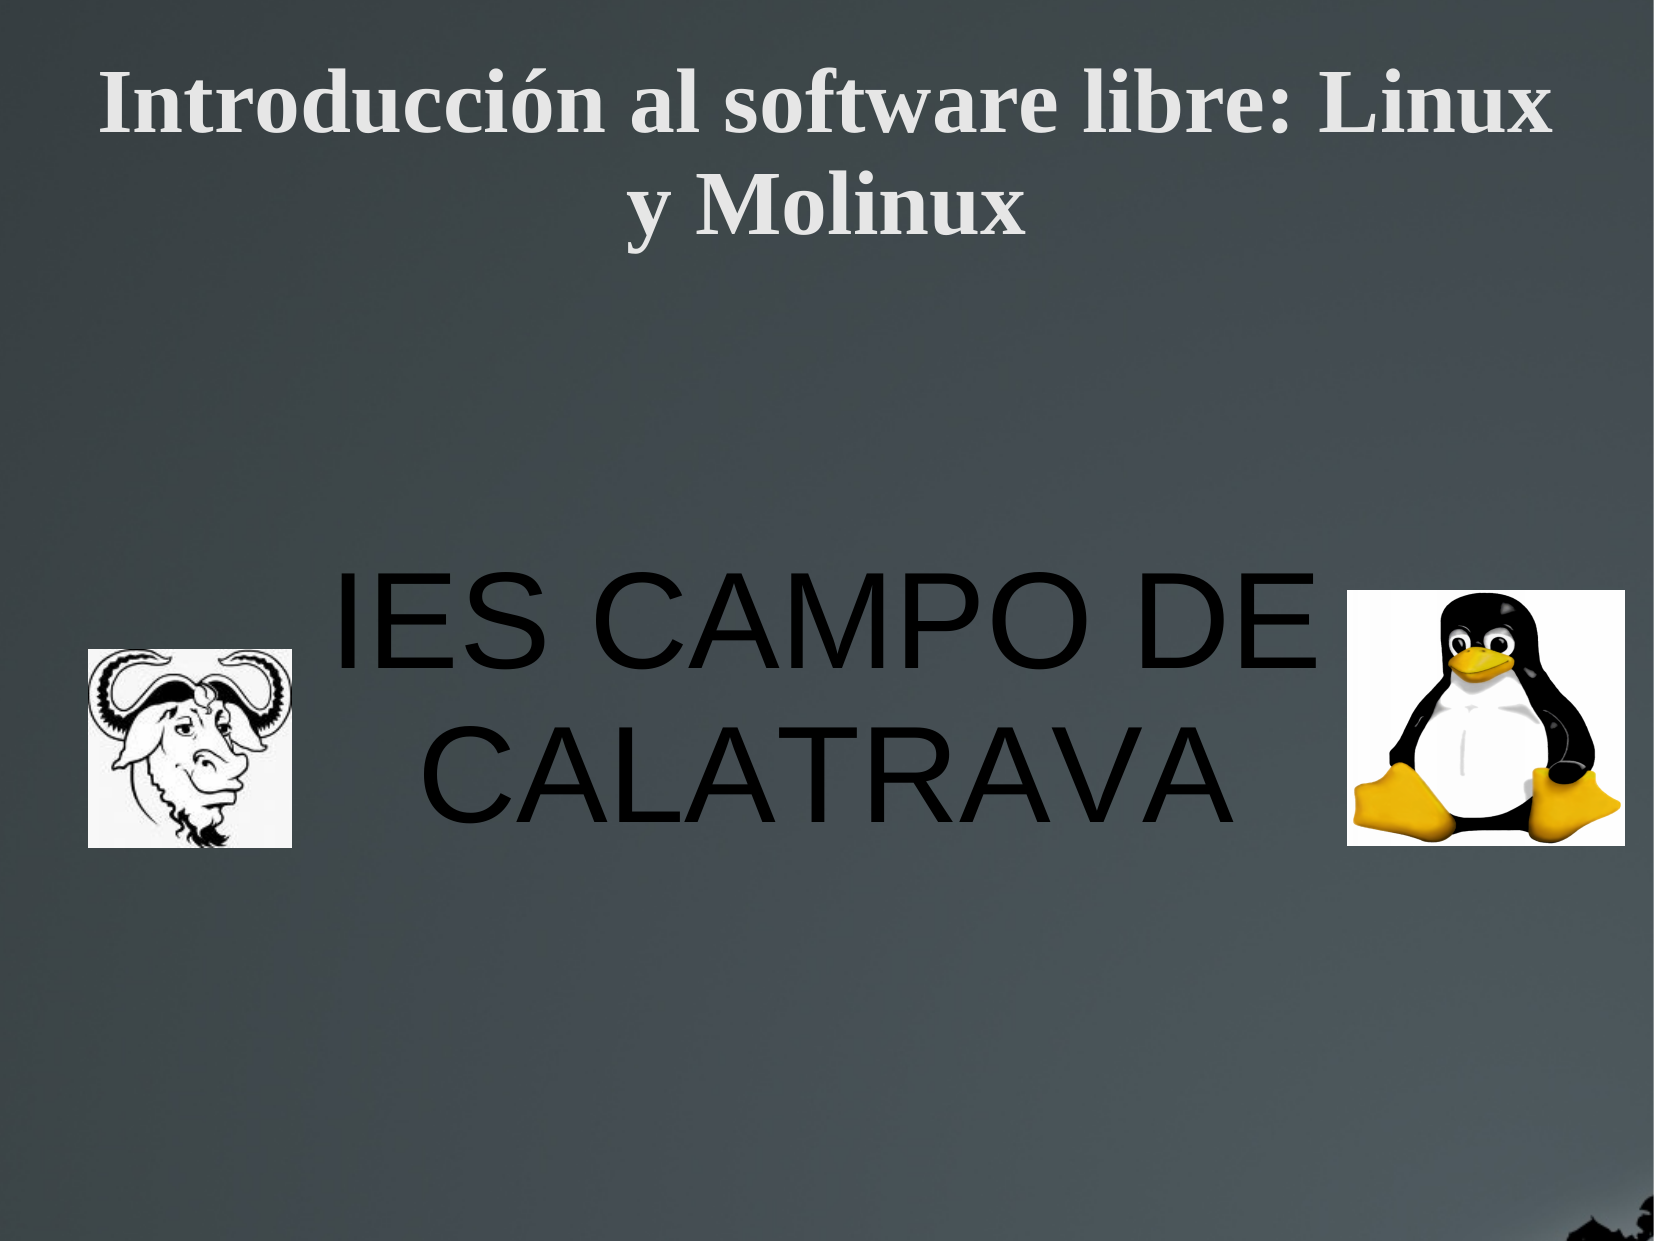

# Introducción al software libre: Linux y Molinux
IES CAMPO DE CALATRAVA